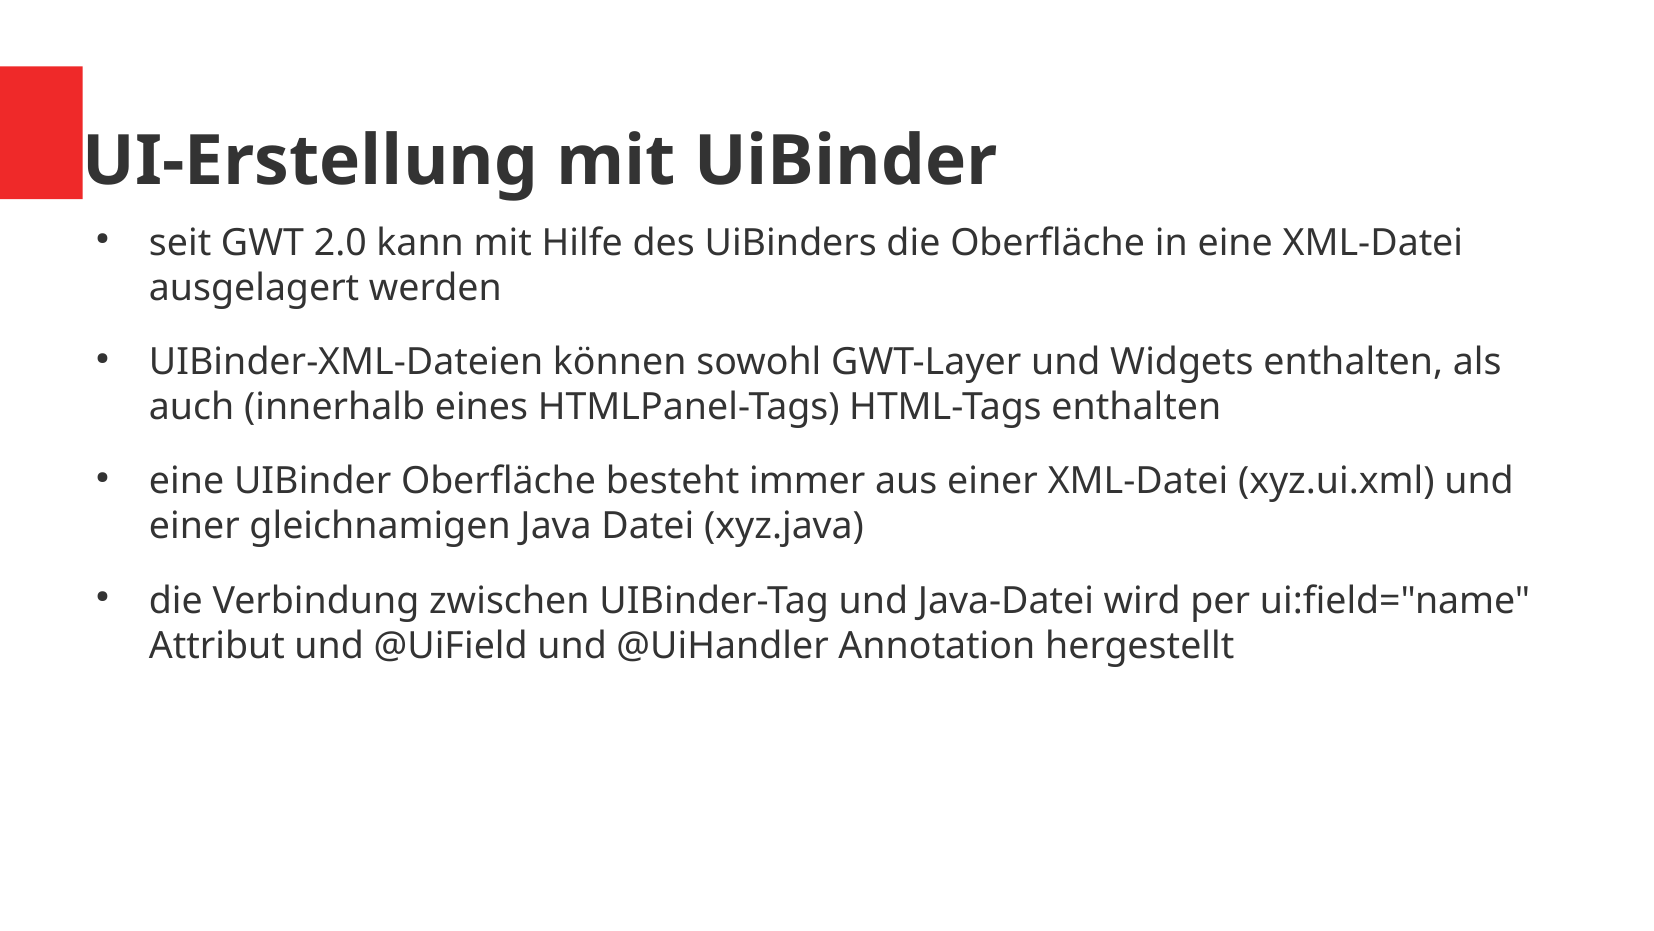

# UI-Erstellung mit UiBinder
seit GWT 2.0 kann mit Hilfe des UiBinders die Oberfläche in eine XML-Datei ausgelagert werden
UIBinder-XML-Dateien können sowohl GWT-Layer und Widgets enthalten, als auch (innerhalb eines HTMLPanel-Tags) HTML-Tags enthalten
eine UIBinder Oberfläche besteht immer aus einer XML-Datei (xyz.ui.xml) und einer gleichnamigen Java Datei (xyz.java)
die Verbindung zwischen UIBinder-Tag und Java-Datei wird per ui:field="name" Attribut und @UiField und @UiHandler Annotation hergestellt